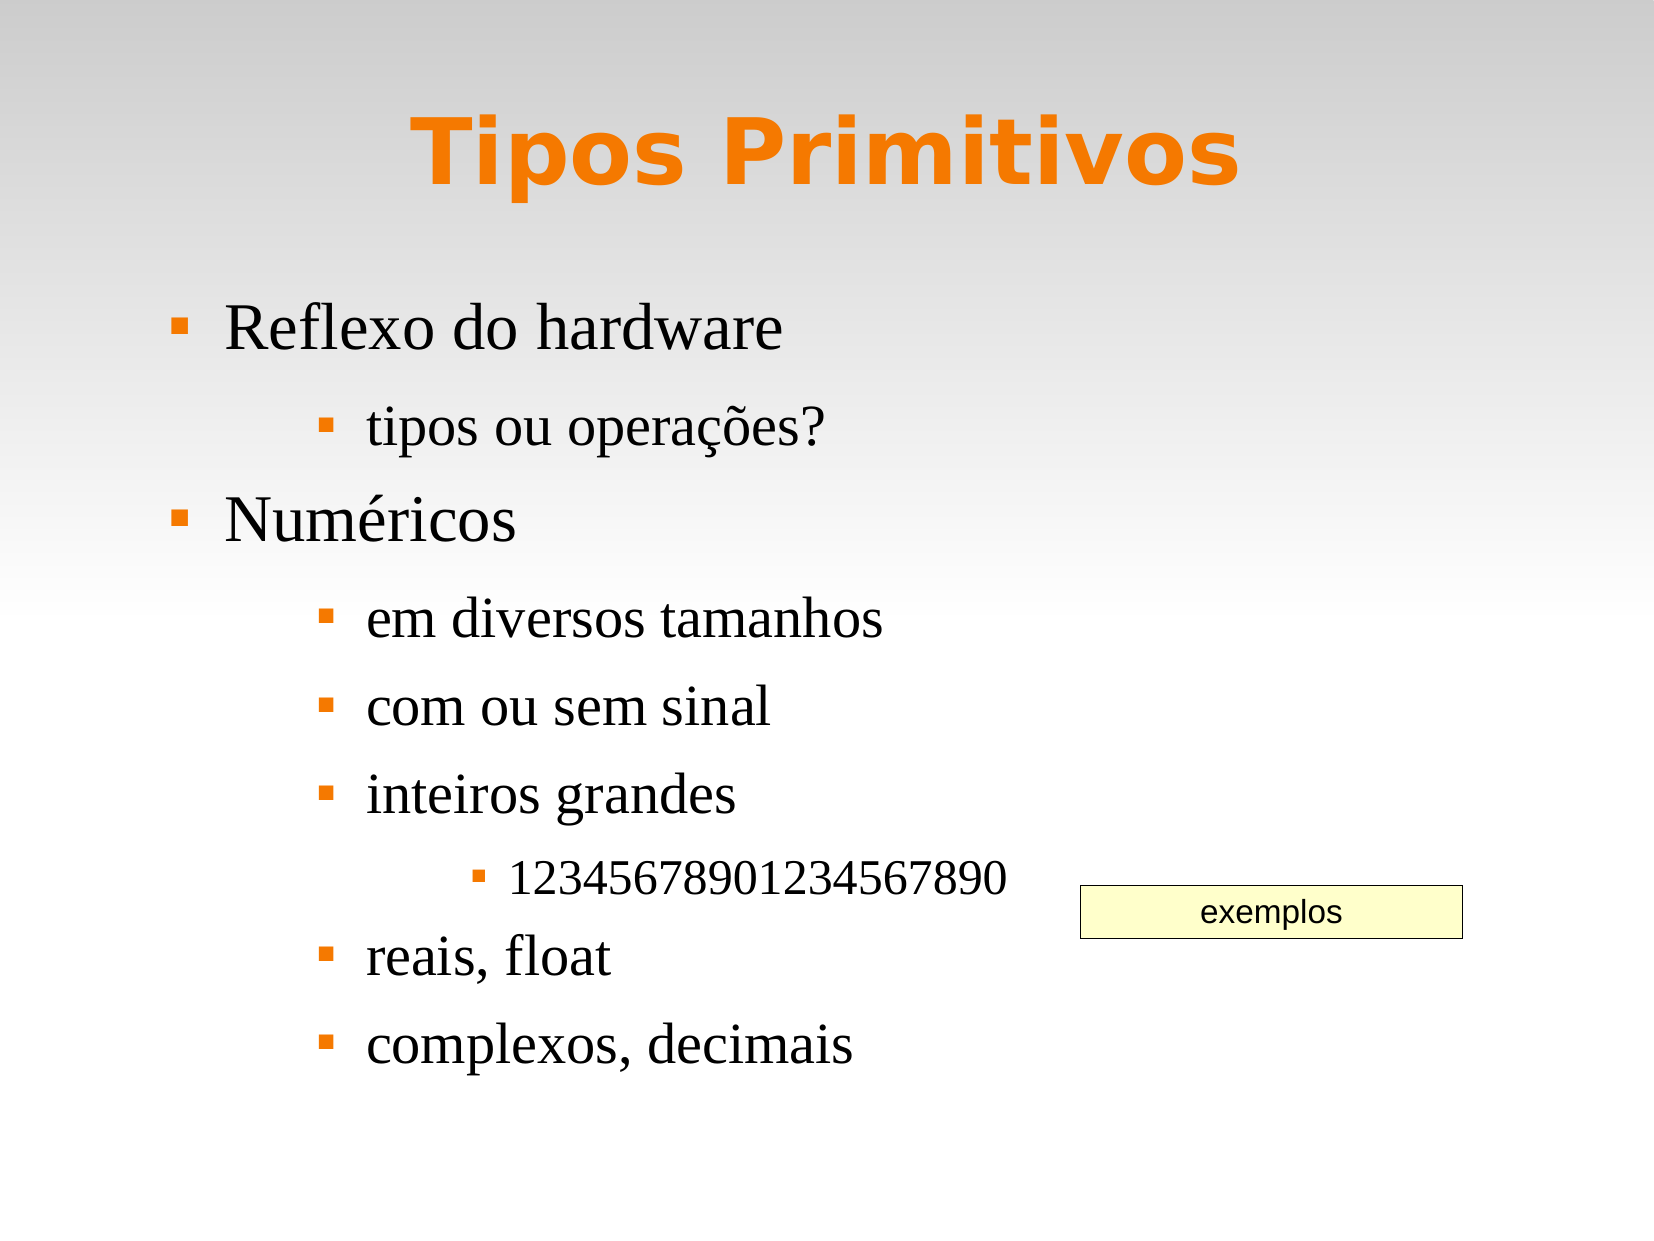

# Tipos Primitivos
Reflexo do hardware
tipos ou operações?
Numéricos
em diversos tamanhos
com ou sem sinal
inteiros grandes
12345678901234567890
reais, float
complexos, decimais
exemplos